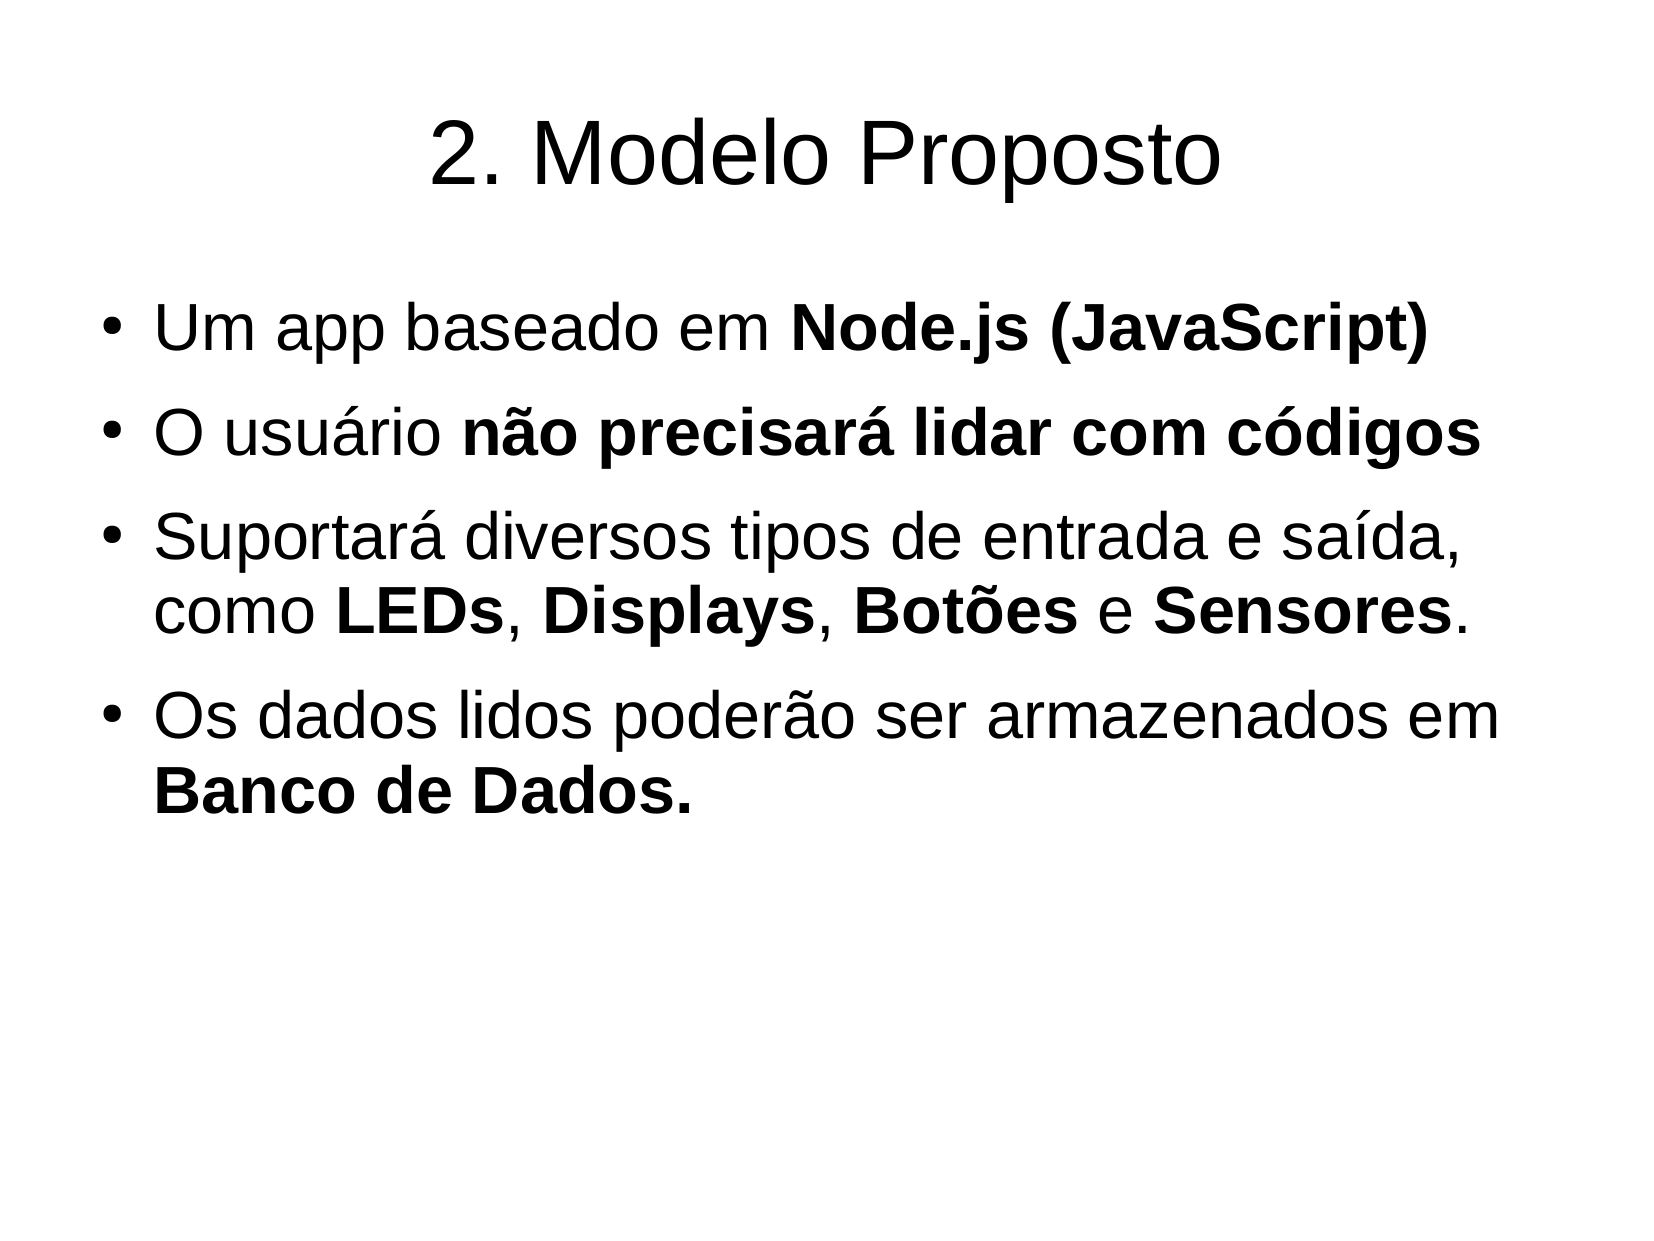

# 2. Modelo Proposto
Um app baseado em Node.js (JavaScript)
O usuário não precisará lidar com códigos
Suportará diversos tipos de entrada e saída, como LEDs, Displays, Botões e Sensores.
Os dados lidos poderão ser armazenados em Banco de Dados.